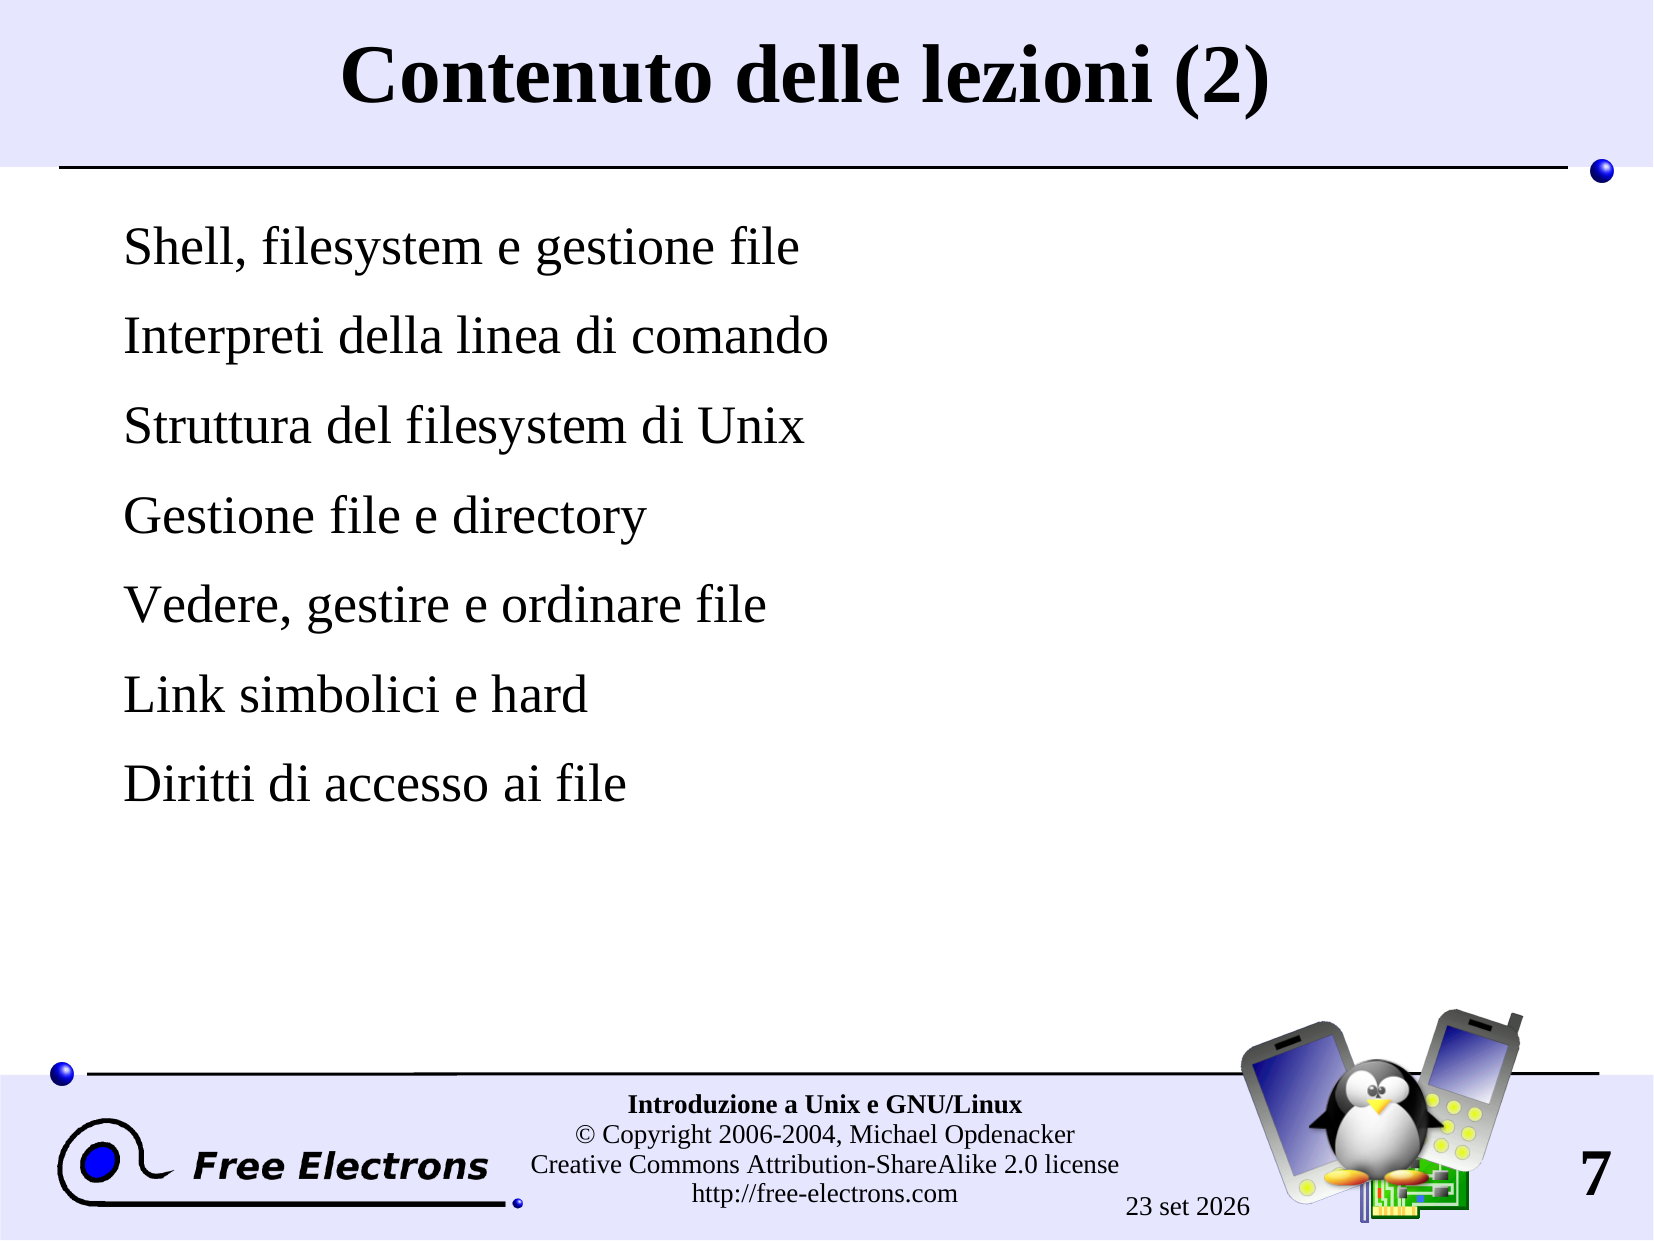

# Contenuto delle lezioni (2)
Shell, filesystem e gestione file
Interpreti della linea di comando
Struttura del filesystem di Unix
Gestione file e directory
Vedere, gestire e ordinare file
Link simbolici e hard
Diritti di accesso ai file